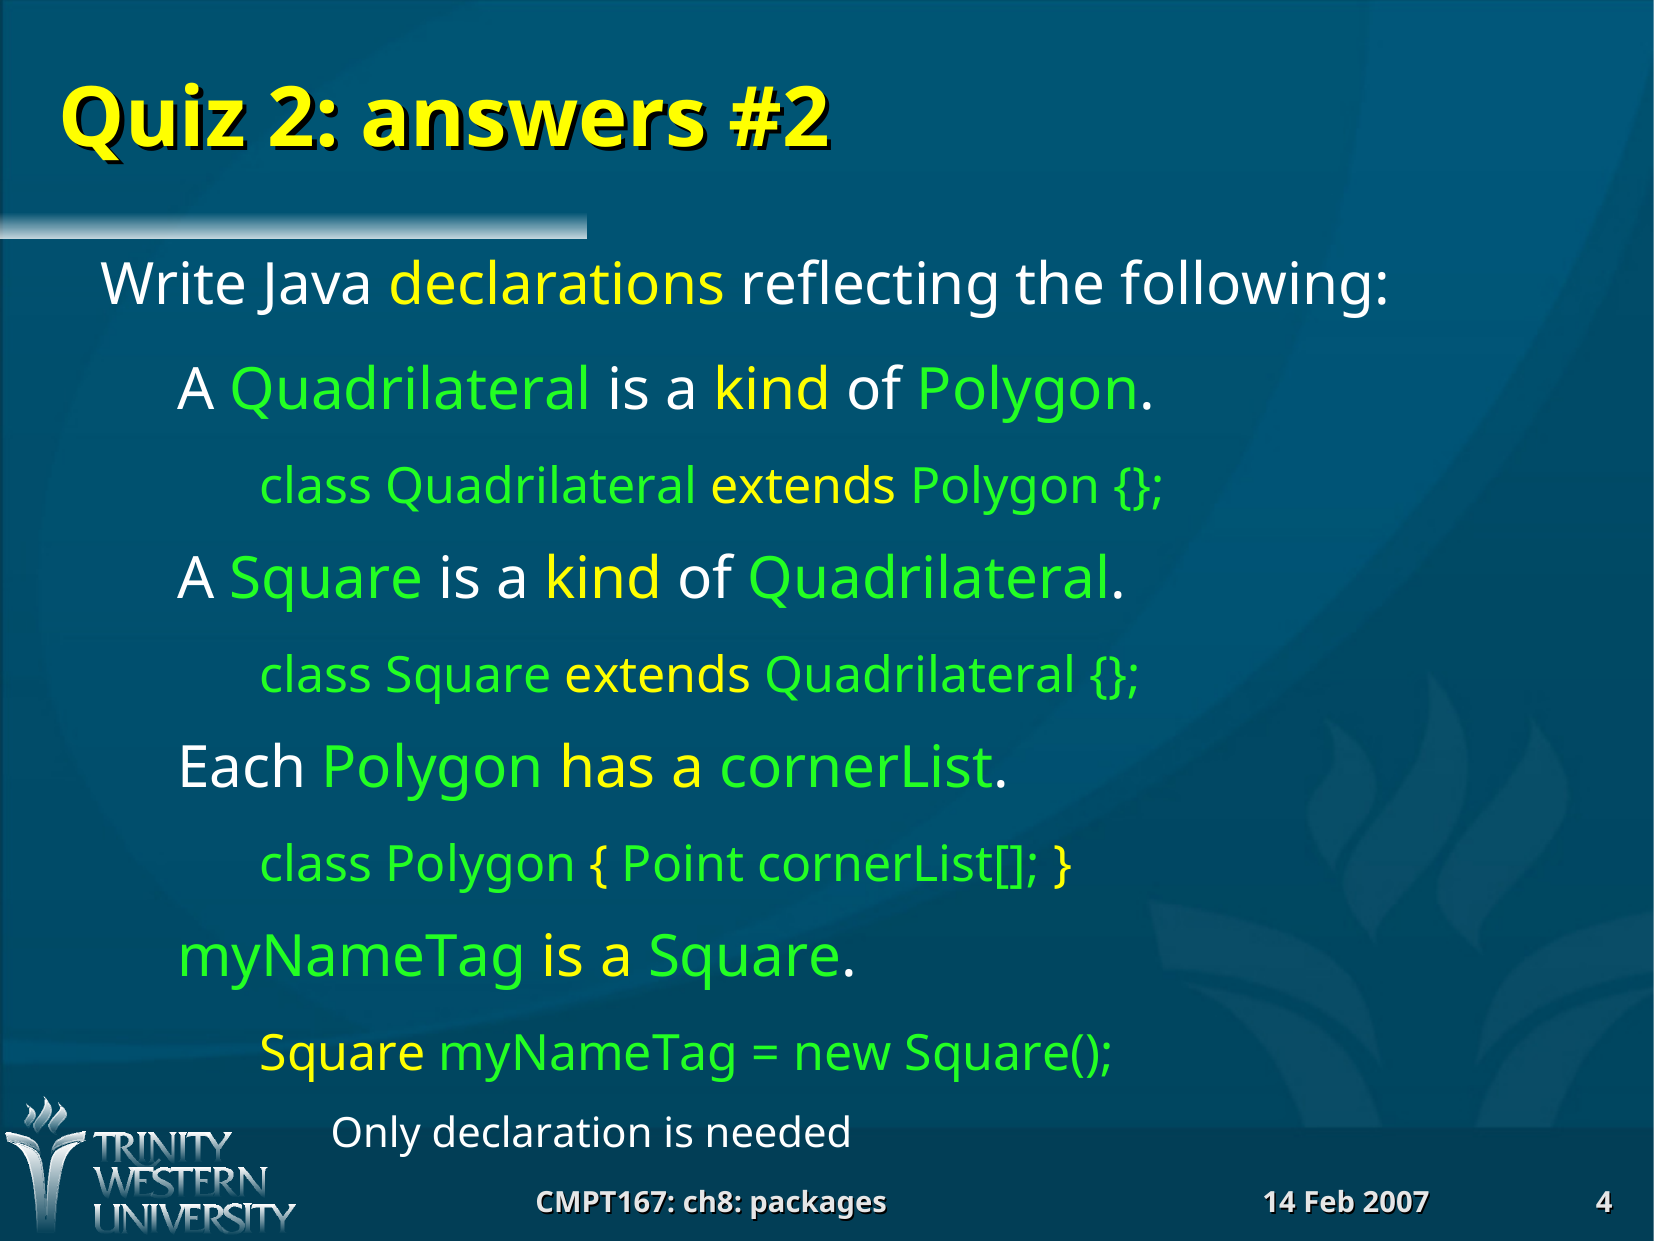

# Quiz 2: answers #2
Write Java declarations reflecting the following:
A Quadrilateral is a kind of Polygon.
class Quadrilateral extends Polygon {};
A Square is a kind of Quadrilateral.
class Square extends Quadrilateral {};
Each Polygon has a cornerList.
class Polygon { Point cornerList[]; }
myNameTag is a Square.
Square myNameTag = new Square();
Only declaration is needed
CMPT167: ch8: packages
14 Feb 2007
4